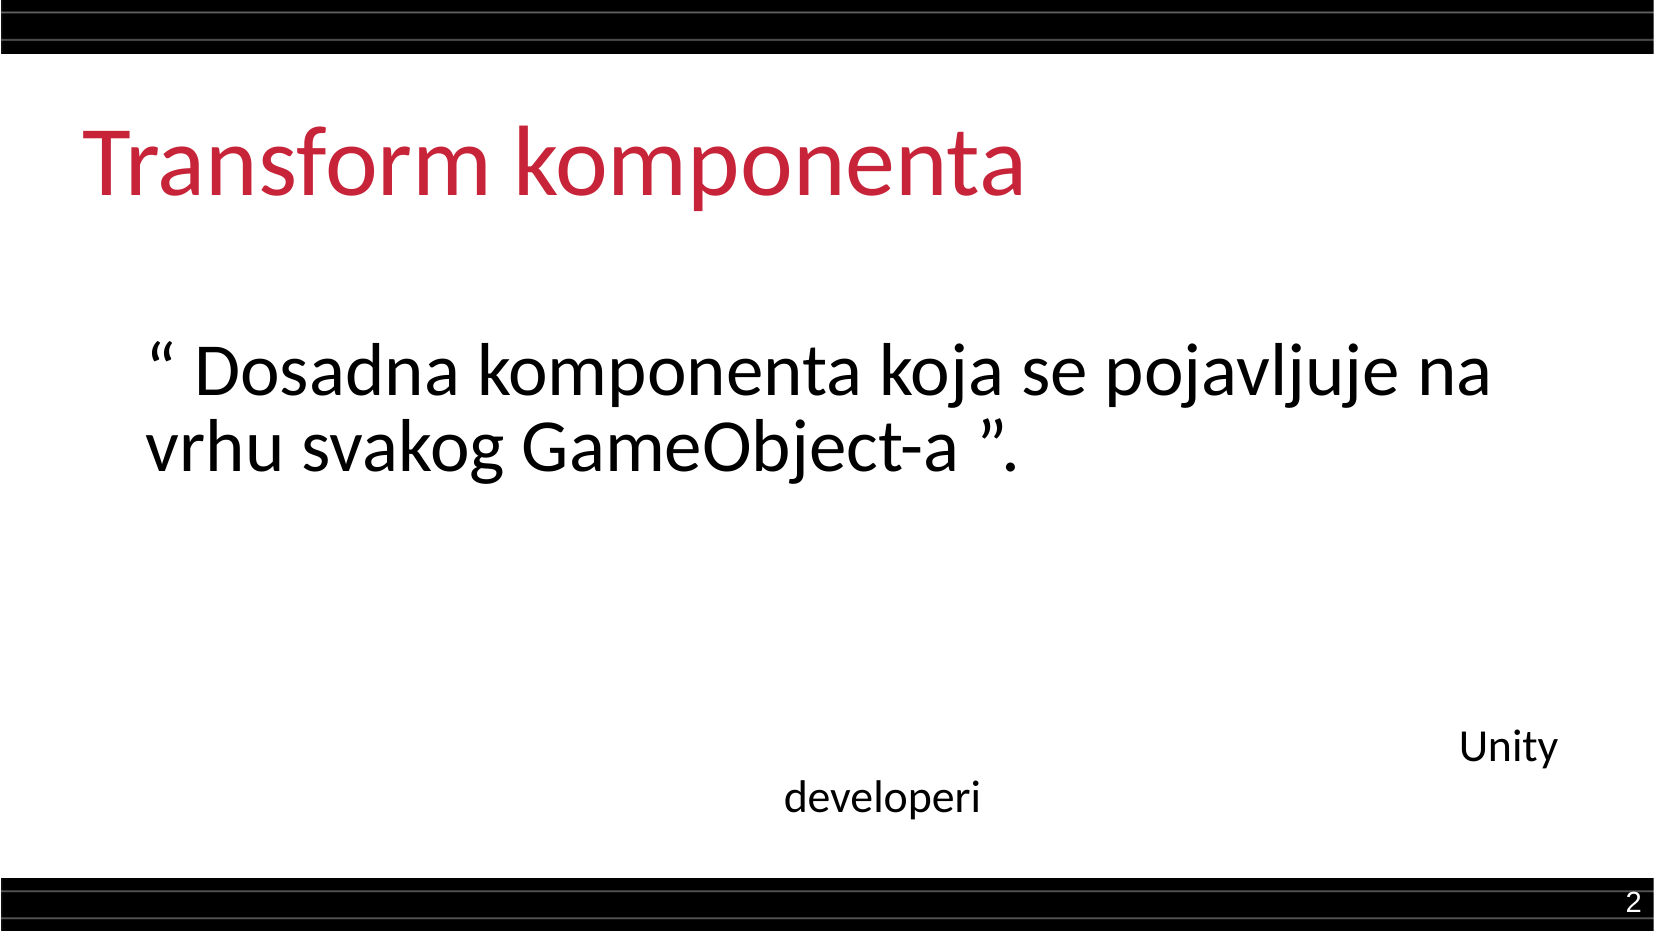

# Transform komponenta
“ Dosadna komponenta koja se pojavljuje na vrhu svakog GameObject-a ”.
 Unity developeri